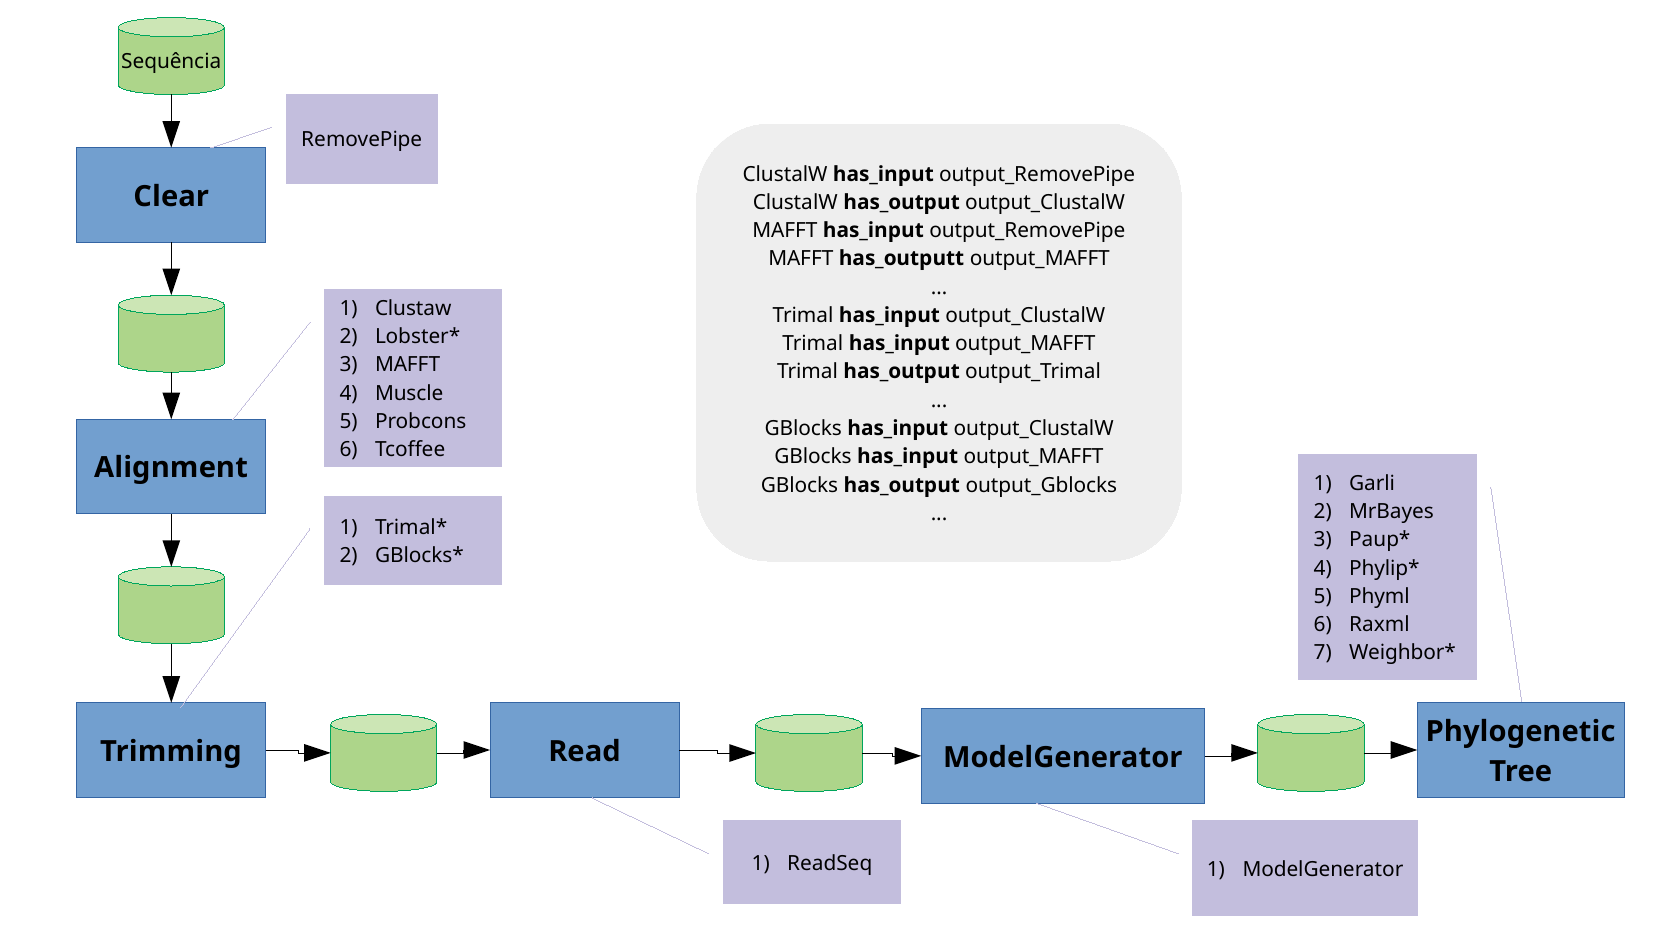

Sequência
RemovePipe
ClustalW has_input output_RemovePipe
ClustalW has_output output_ClustalW
MAFFT has_input output_RemovePipe
MAFFT has_outputt output_MAFFT
…
Trimal has_input output_ClustalW
Trimal has_input output_MAFFT
Trimal has_output output_Trimal
...
GBlocks has_input output_ClustalW
GBlocks has_input output_MAFFT
GBlocks has_output output_Gblocks
...
Clear
Clustaw
Lobster*
MAFFT
Muscle
Probcons
Tcoffee
Alignment
Garli
MrBayes
Paup*
Phylip*
Phyml
Raxml
Weighbor*
Trimal*
GBlocks*
Trimming
Read
Phylogenetic
Tree
ModelGenerator
ReadSeq
ModelGenerator